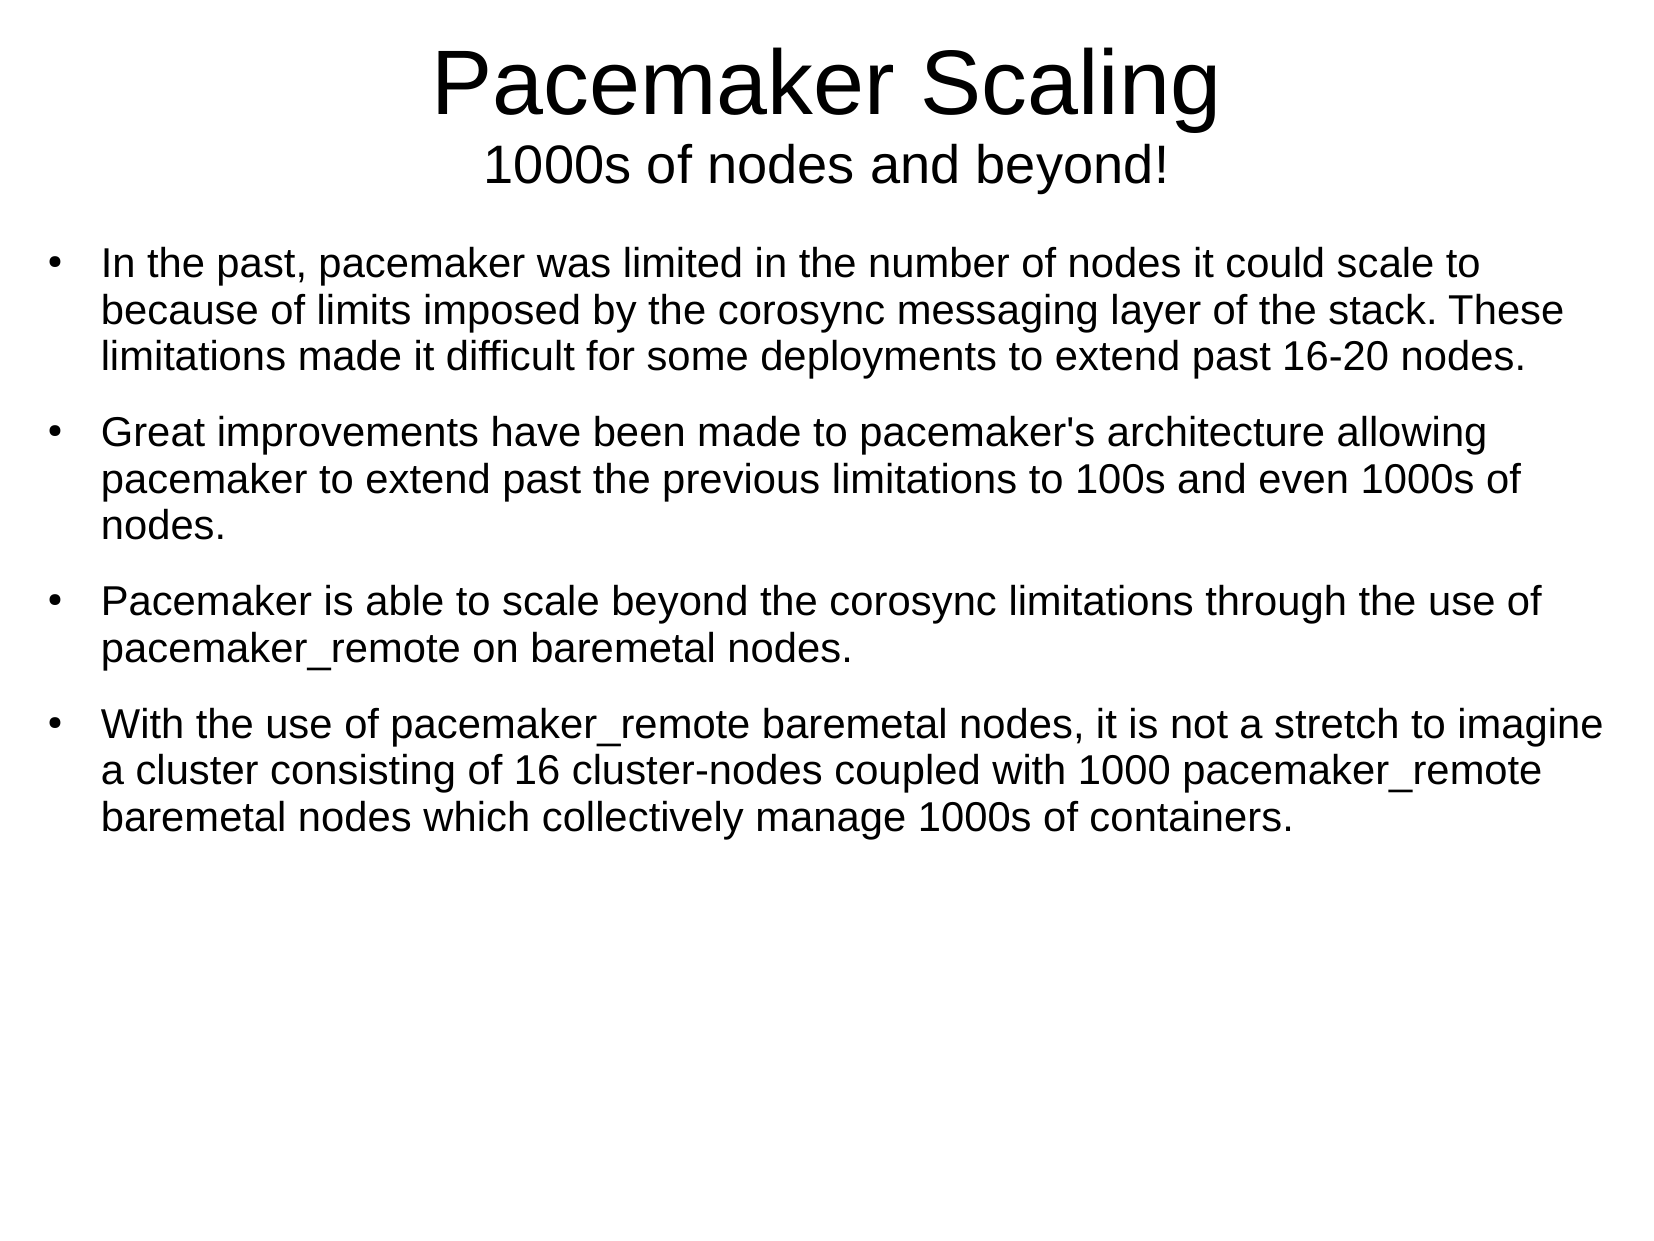

# Pacemaker Scaling 1000s of nodes and beyond!
In the past, pacemaker was limited in the number of nodes it could scale to because of limits imposed by the corosync messaging layer of the stack. These limitations made it difficult for some deployments to extend past 16-20 nodes.
Great improvements have been made to pacemaker's architecture allowing pacemaker to extend past the previous limitations to 100s and even 1000s of nodes.
Pacemaker is able to scale beyond the corosync limitations through the use of pacemaker_remote on baremetal nodes.
With the use of pacemaker_remote baremetal nodes, it is not a stretch to imagine a cluster consisting of 16 cluster-nodes coupled with 1000 pacemaker_remote baremetal nodes which collectively manage 1000s of containers.